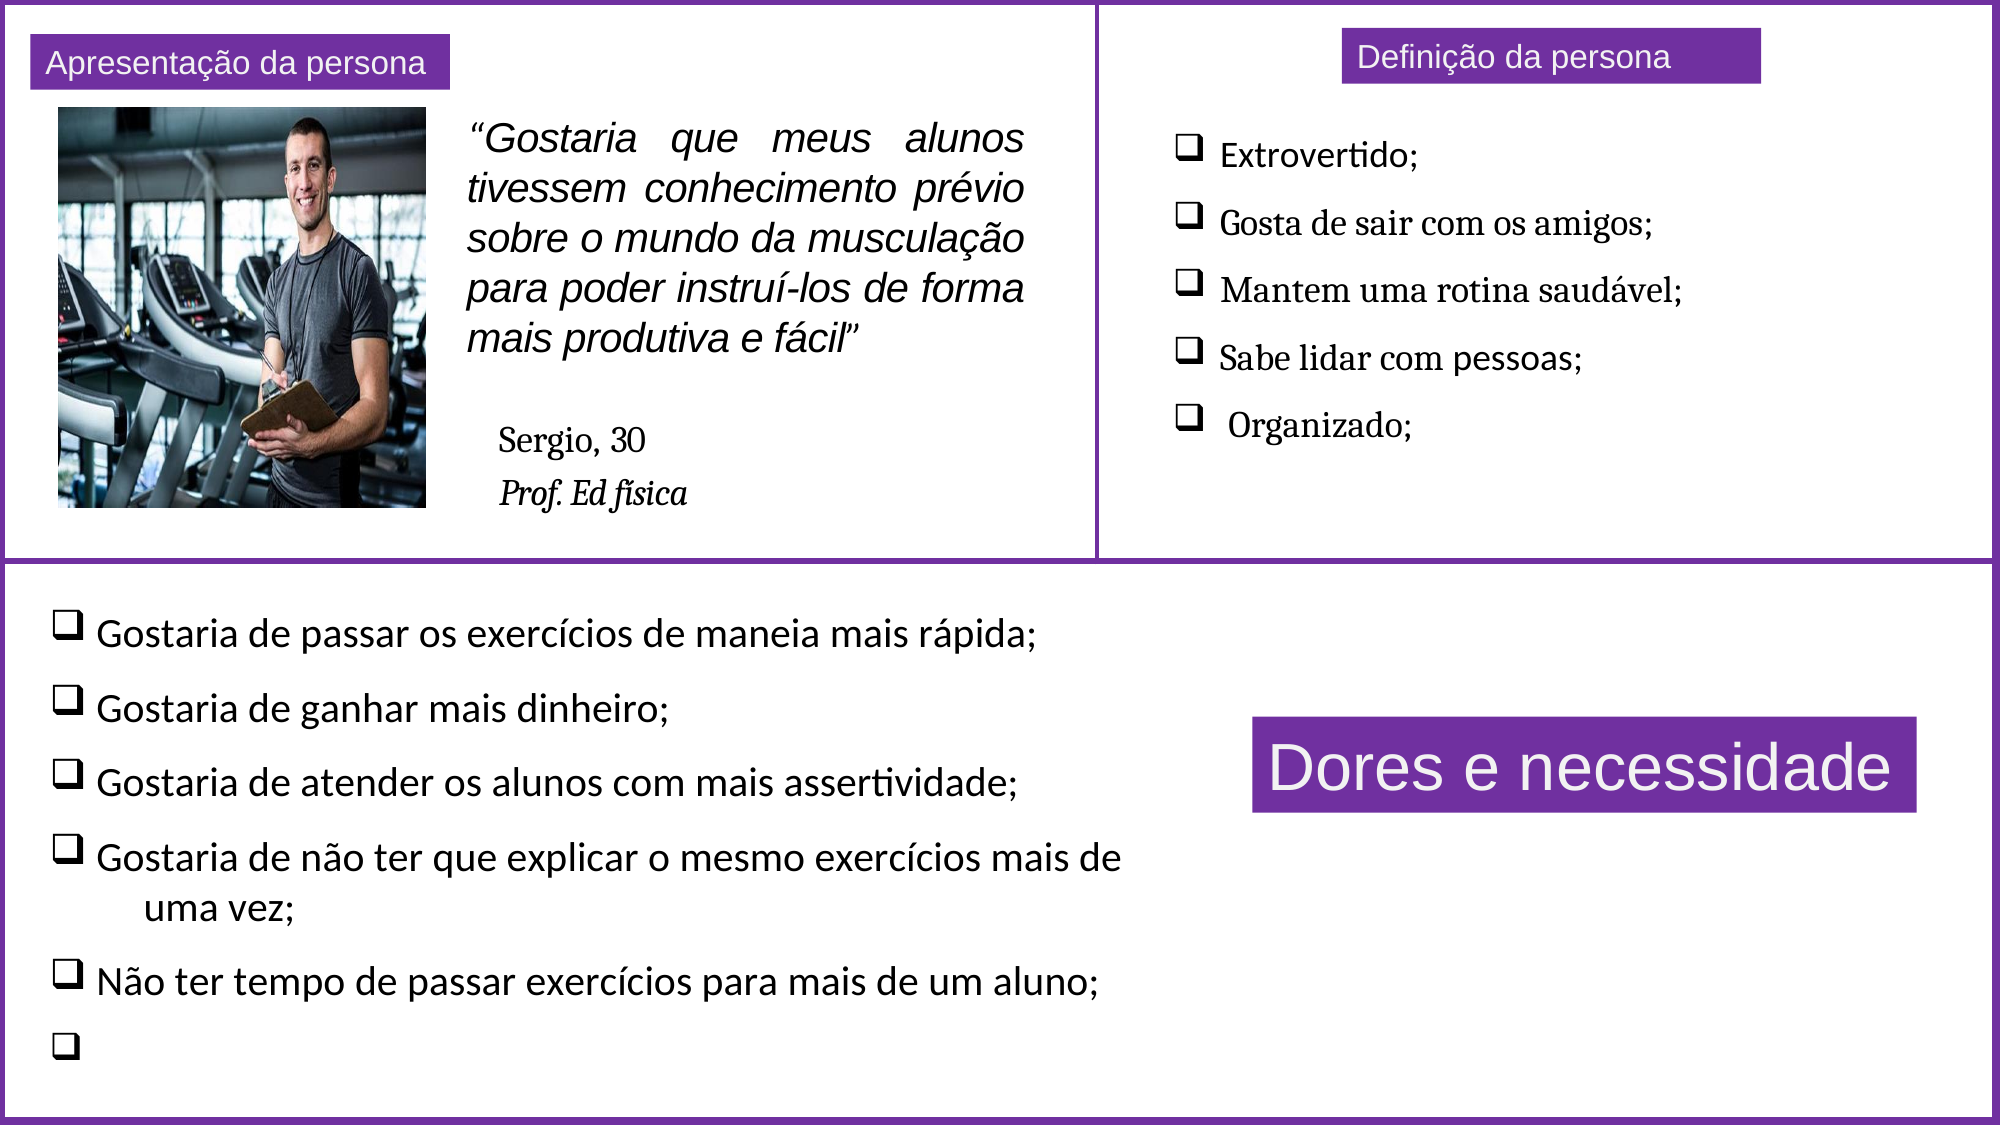

Apresentação da personaf
Definição da persona
Apresentação da persona
“Gostaria que meus alunos tivessem conhecimento prévio sobre o mundo da musculação para poder instruí-los de forma mais produtiva e fácil”
Extrovertido;
Gosta de sair com os amigos;
Mantem uma rotina saudável;
Sabe lidar com pessoas;
 Organizado;
Sergio, 30
Prof. Ed física
Gostaria de passar os exercícios de maneia mais rápida;
Gostaria de ganhar mais dinheiro;
Gostaria de atender os alunos com mais assertividade;
Gostaria de não ter que explicar o mesmo exercícios mais de uma vez;
Não ter tempo de passar exercícios para mais de um aluno;
Dores e necessidade